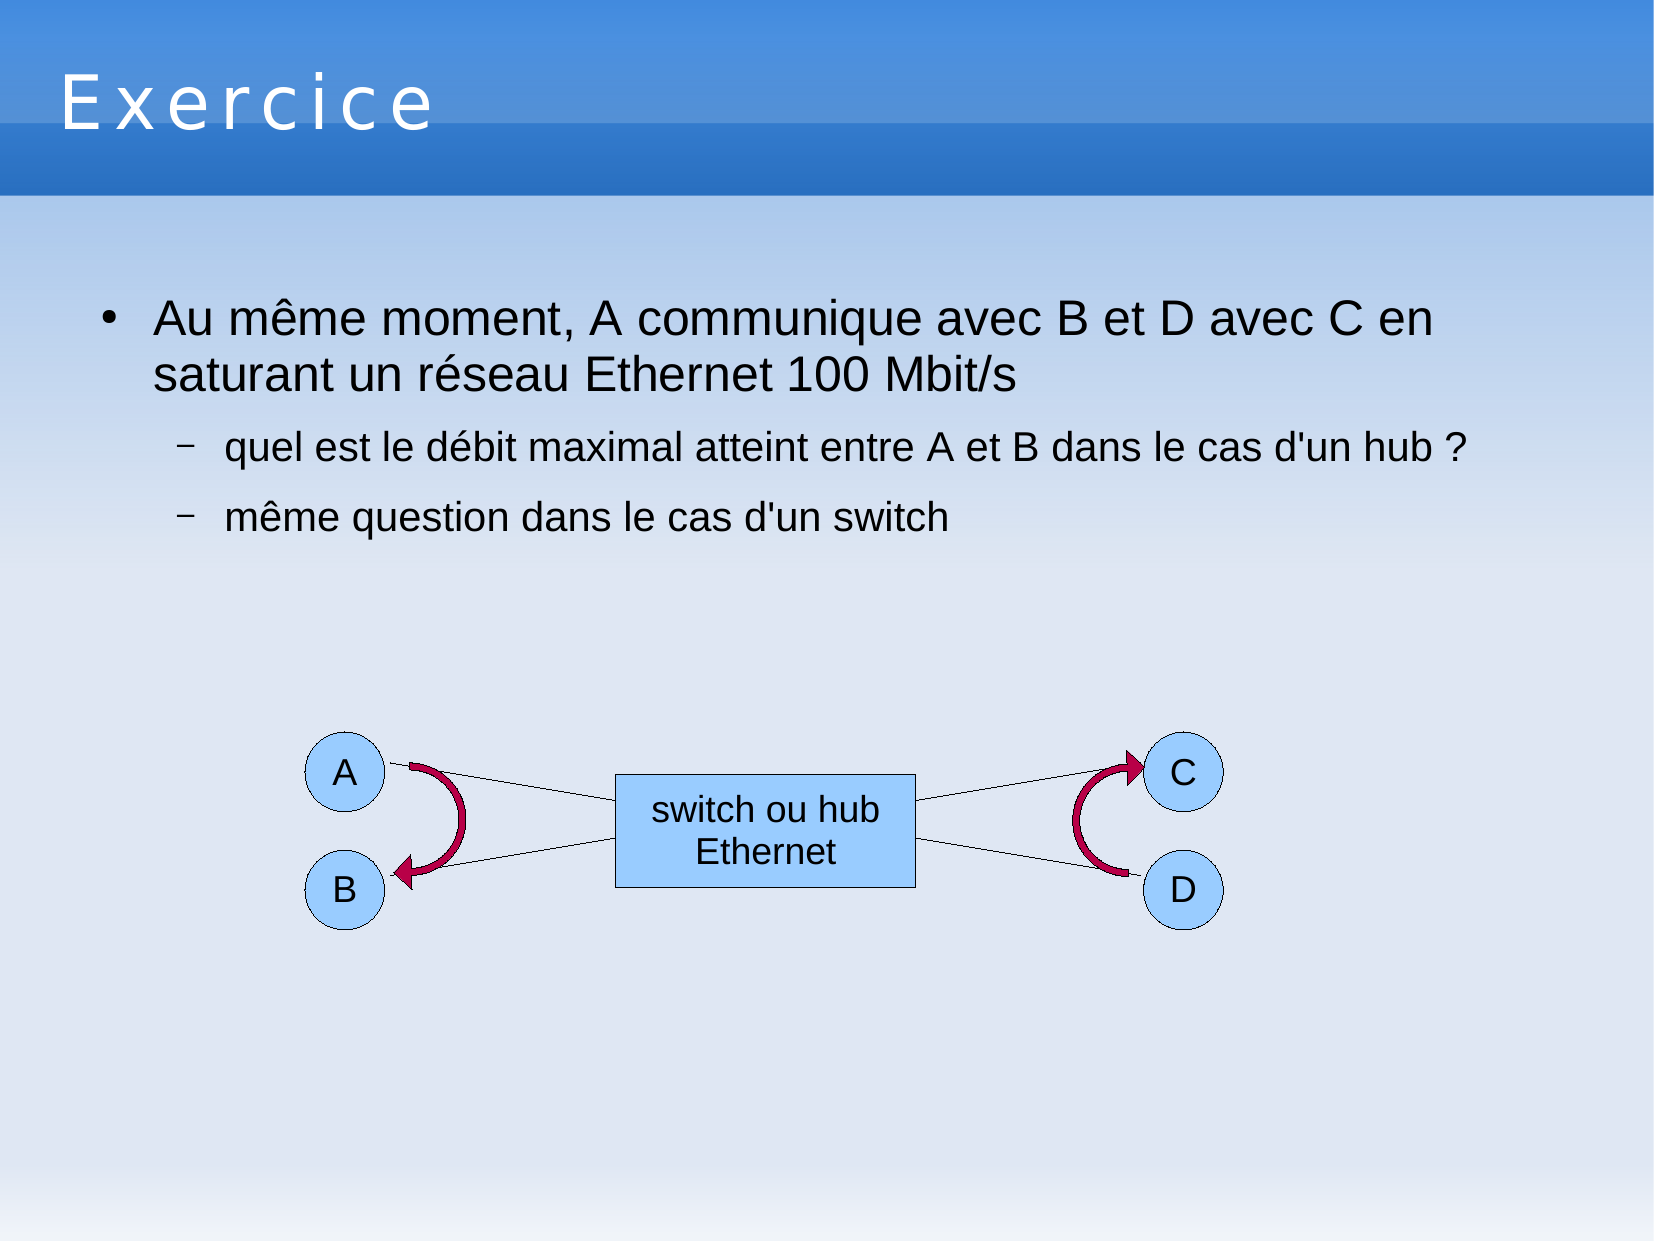

# Exercice
Au même moment, A communique avec B et D avec C en saturant un réseau Ethernet 100 Mbit/s
quel est le débit maximal atteint entre A et B dans le cas d'un hub ?
même question dans le cas d'un switch
A
B
C
D
switch ou hub
Ethernet